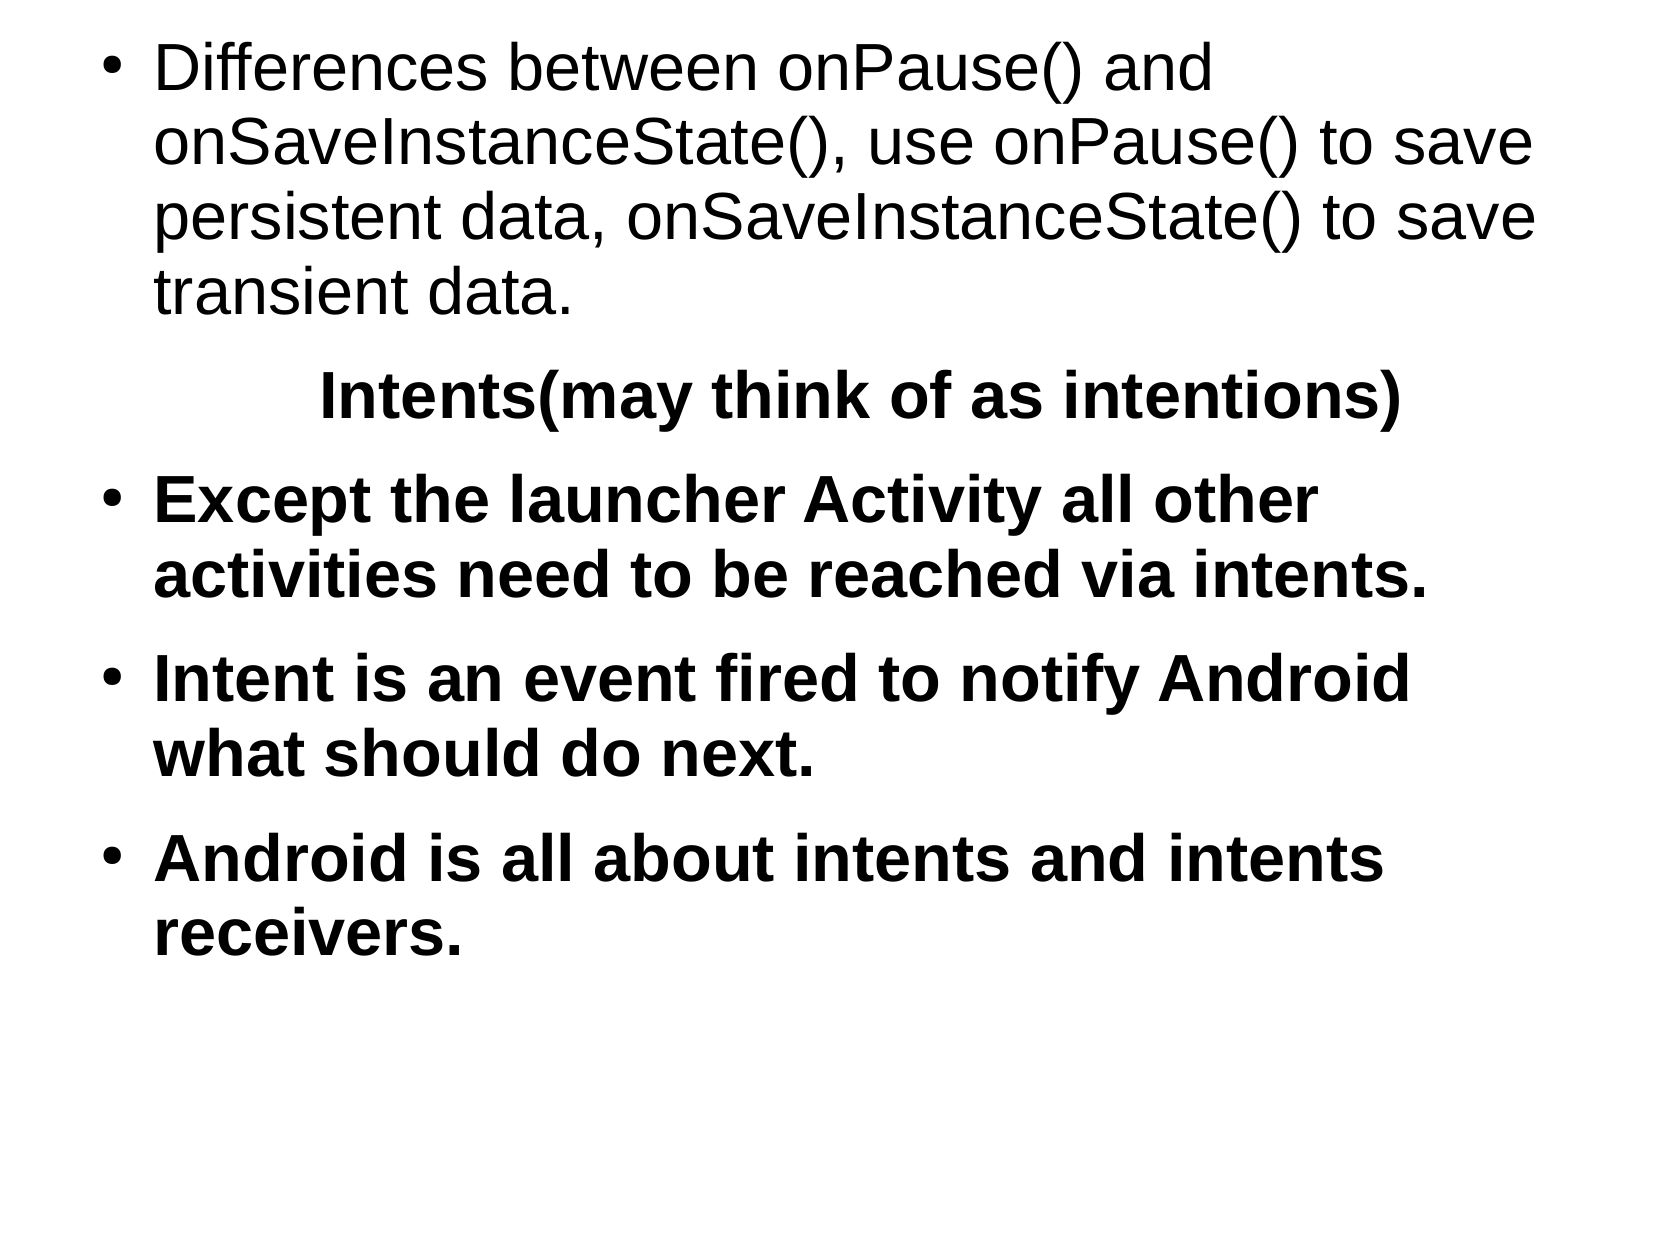

# Differences between onPause() and onSaveInstanceState(), use onPause() to save persistent data, onSaveInstanceState() to save transient data.
Intents(may think of as intentions)
Except the launcher Activity all other activities need to be reached via intents.
Intent is an event fired to notify Android what should do next.
Android is all about intents and intents receivers.